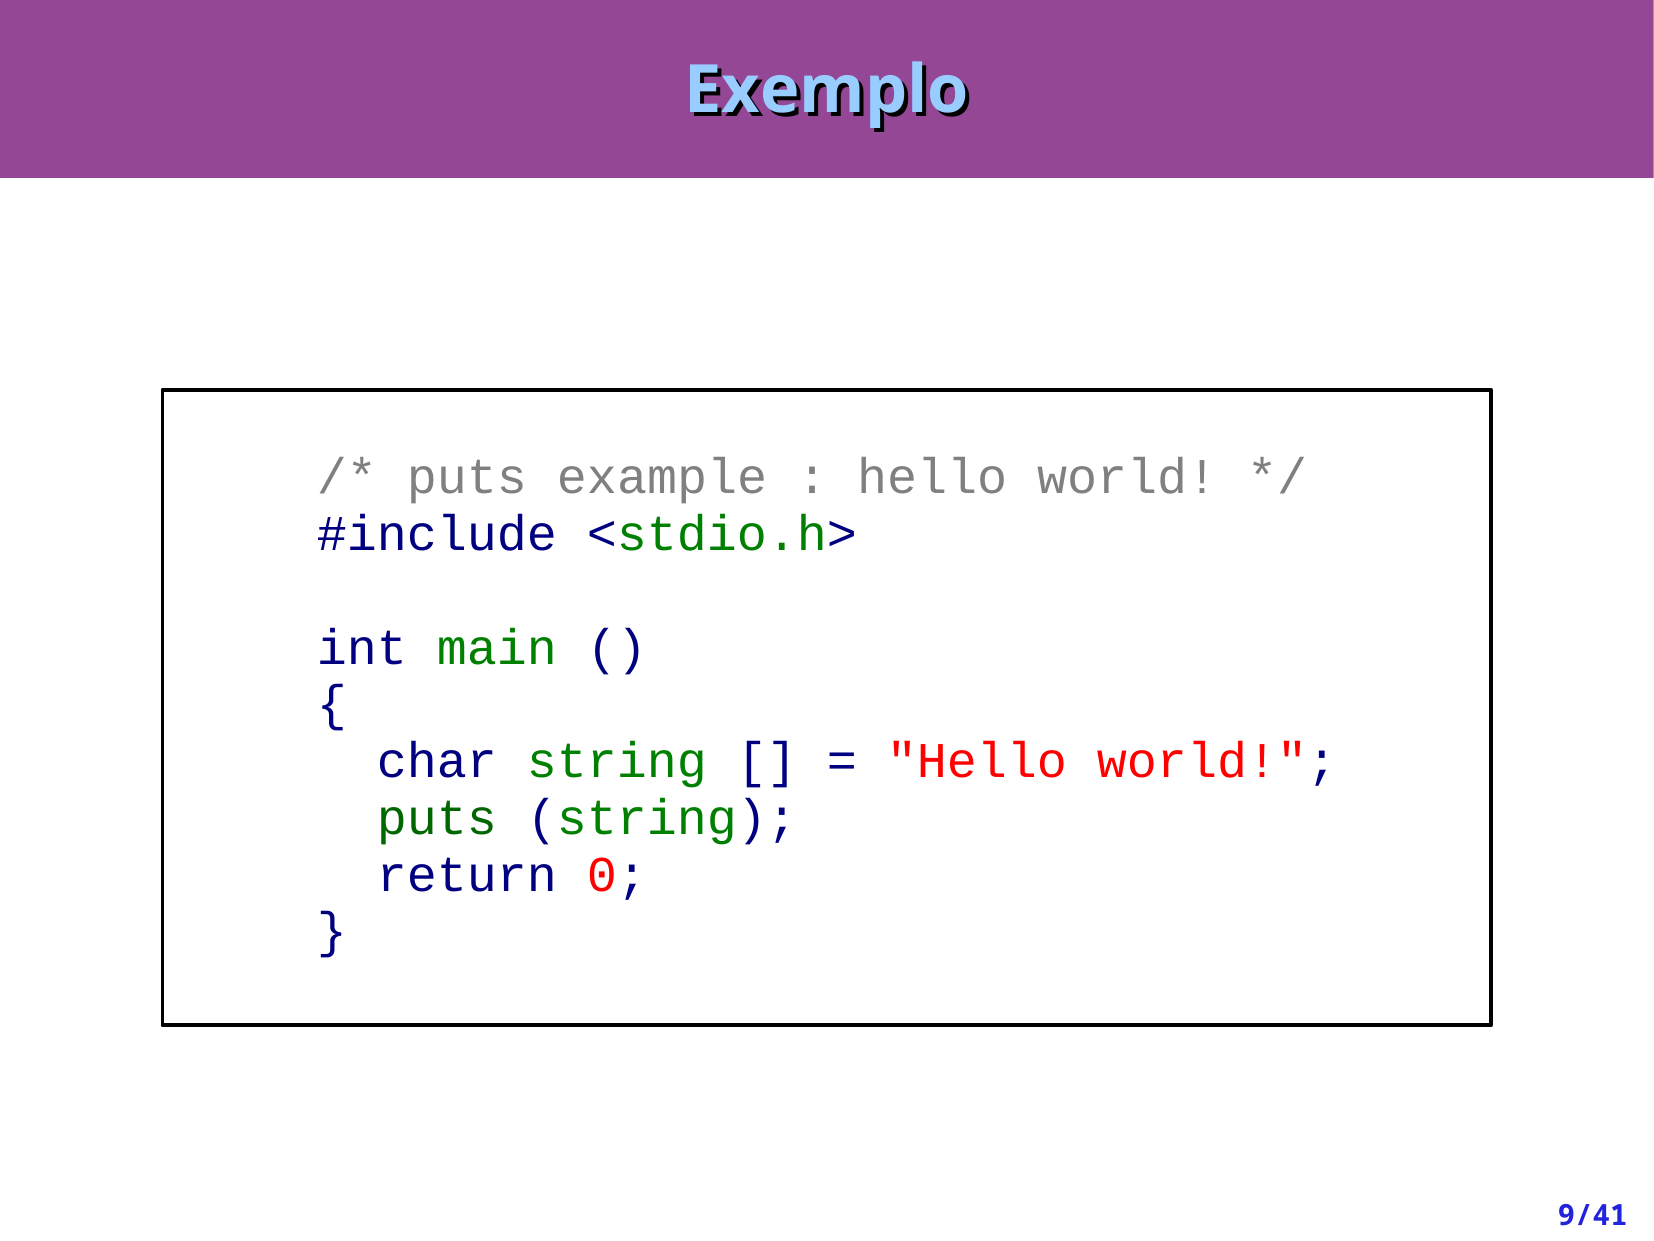

# Exemplo
/* puts example : hello world! */
#include <stdio.h>
int main ()
{
 char string [] = "Hello world!";
 puts (string);
 return 0;
}
9